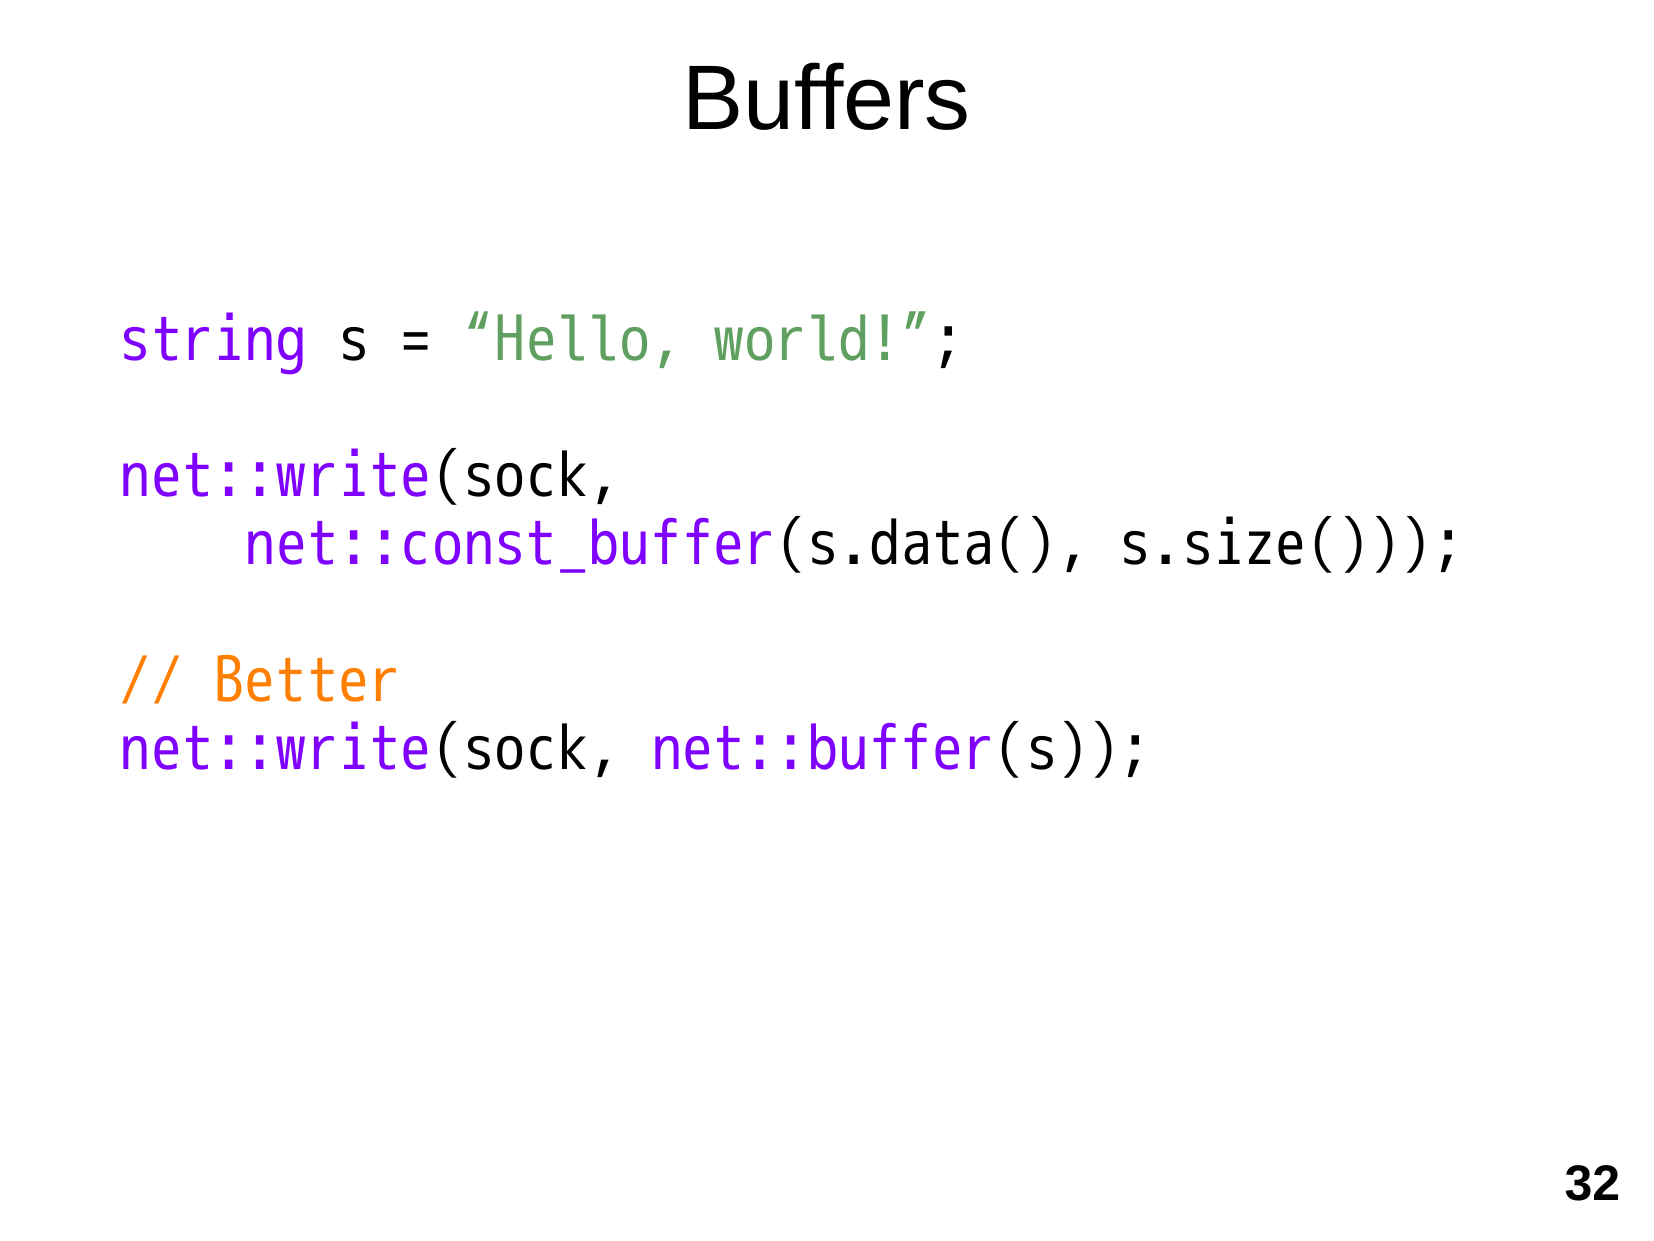

# Buffers
string s = “Hello, world!”;
net::write(sock,
 net::const_buffer(s.data(), s.size()));
// Better
net::write(sock, net::buffer(s));
32